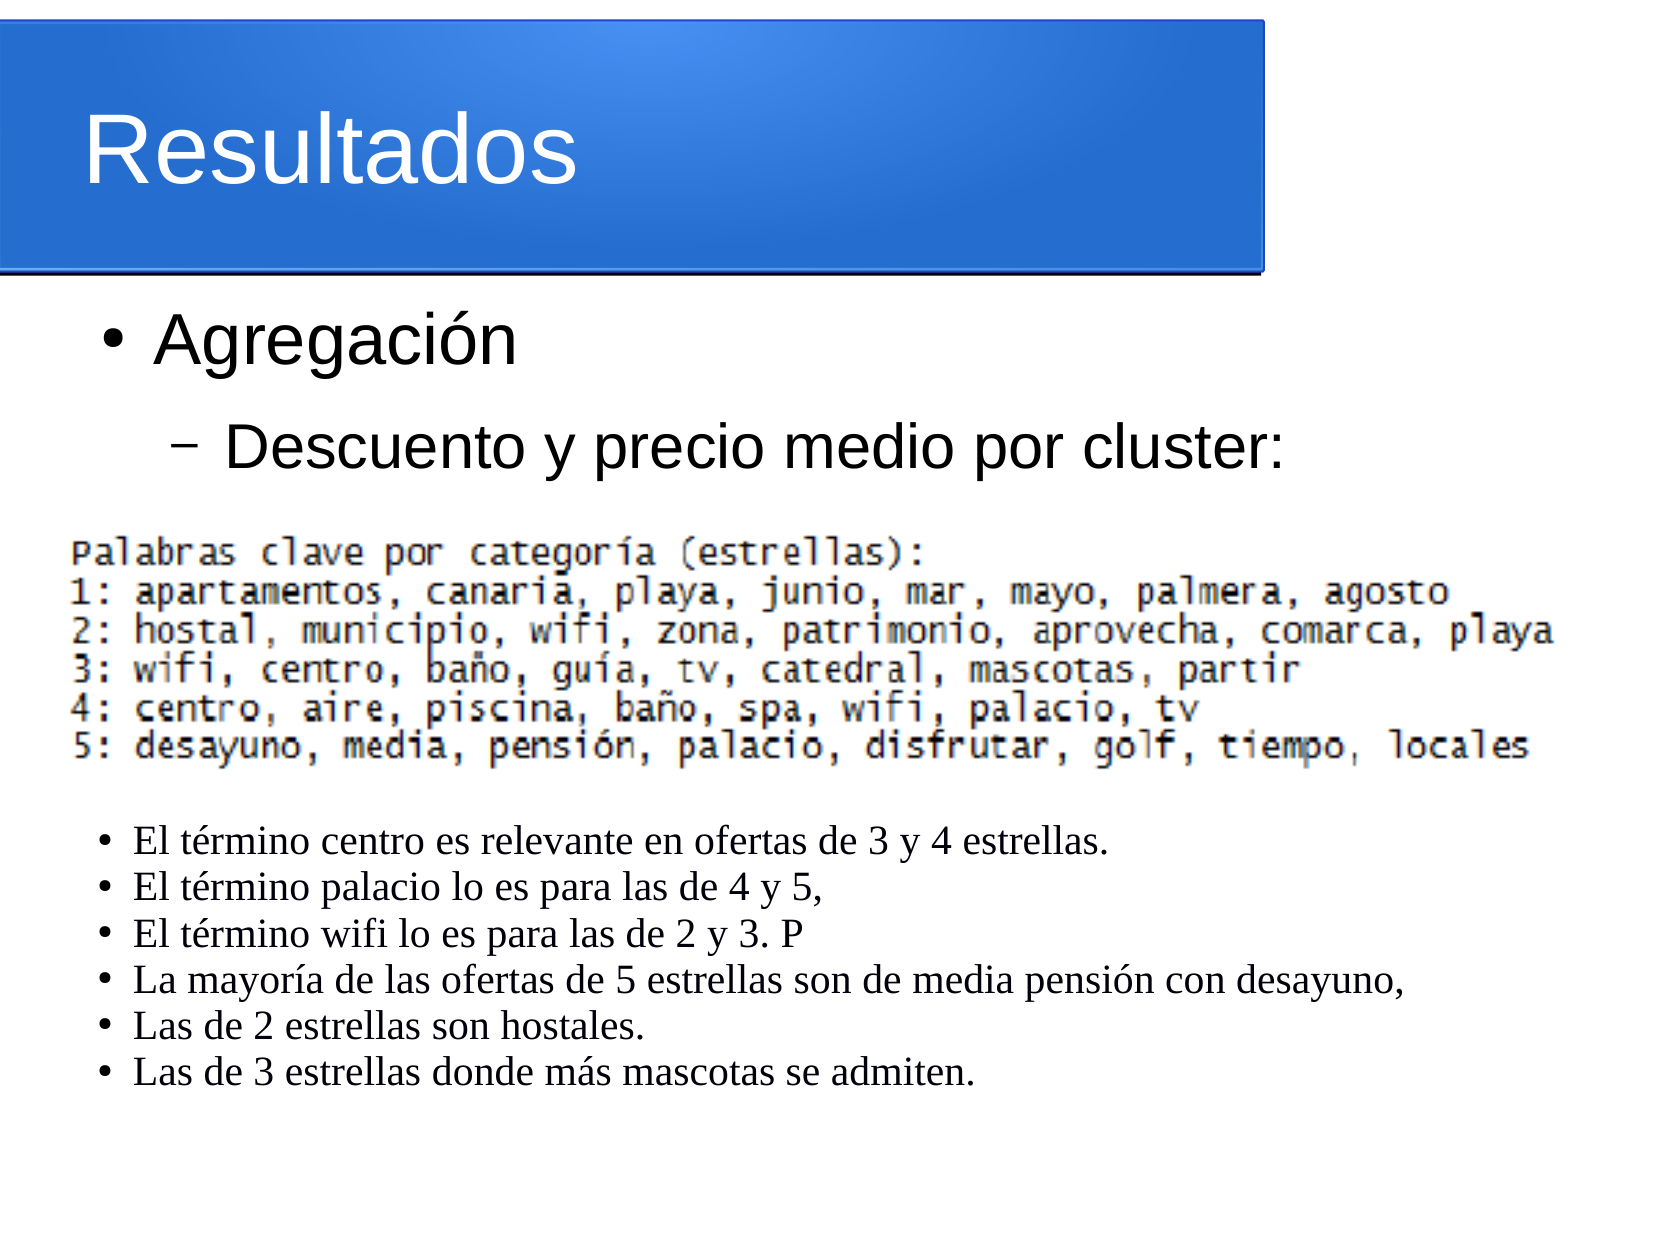

# Resultados
Agregación
Descuento y precio medio por cluster:
El término centro es relevante en ofertas de 3 y 4 estrellas.
El término palacio lo es para las de 4 y 5,
El término wifi lo es para las de 2 y 3. P
La mayoría de las ofertas de 5 estrellas son de media pensión con desayuno,
Las de 2 estrellas son hostales.
Las de 3 estrellas donde más mascotas se admiten.